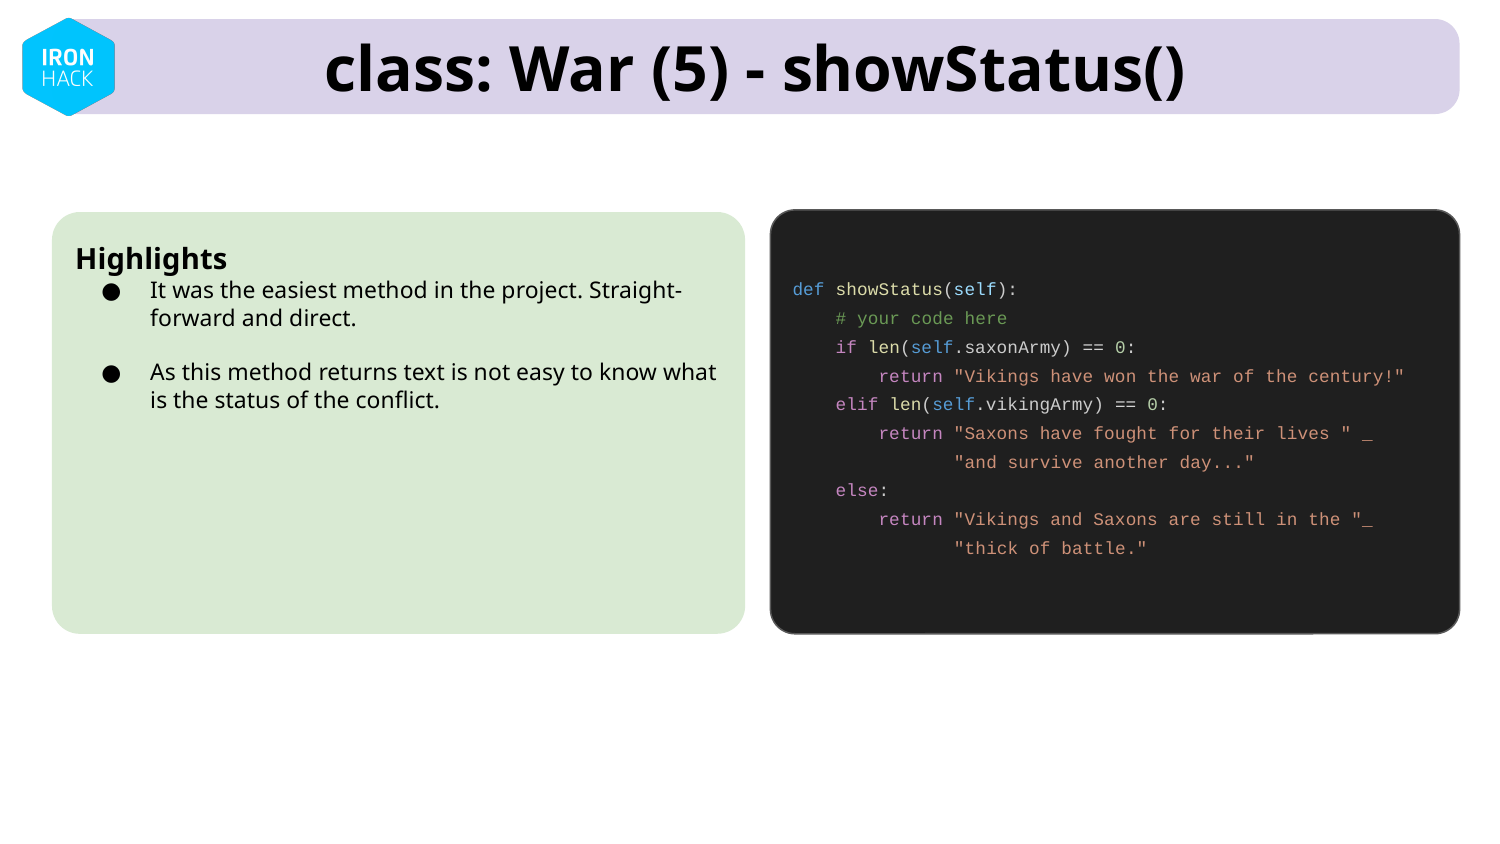

class: War (5) - showStatus()
def showStatus(self):
 # your code here
 if len(self.saxonArmy) == 0:
 return "Vikings have won the war of the century!"
 elif len(self.vikingArmy) == 0:
 return "Saxons have fought for their lives " _
 "and survive another day..."
 else:
 return "Vikings and Saxons are still in the "_
 "thick of battle."
Highlights
It was the easiest method in the project. Straight-forward and direct.
As this method returns text is not easy to know what is the status of the conflict.